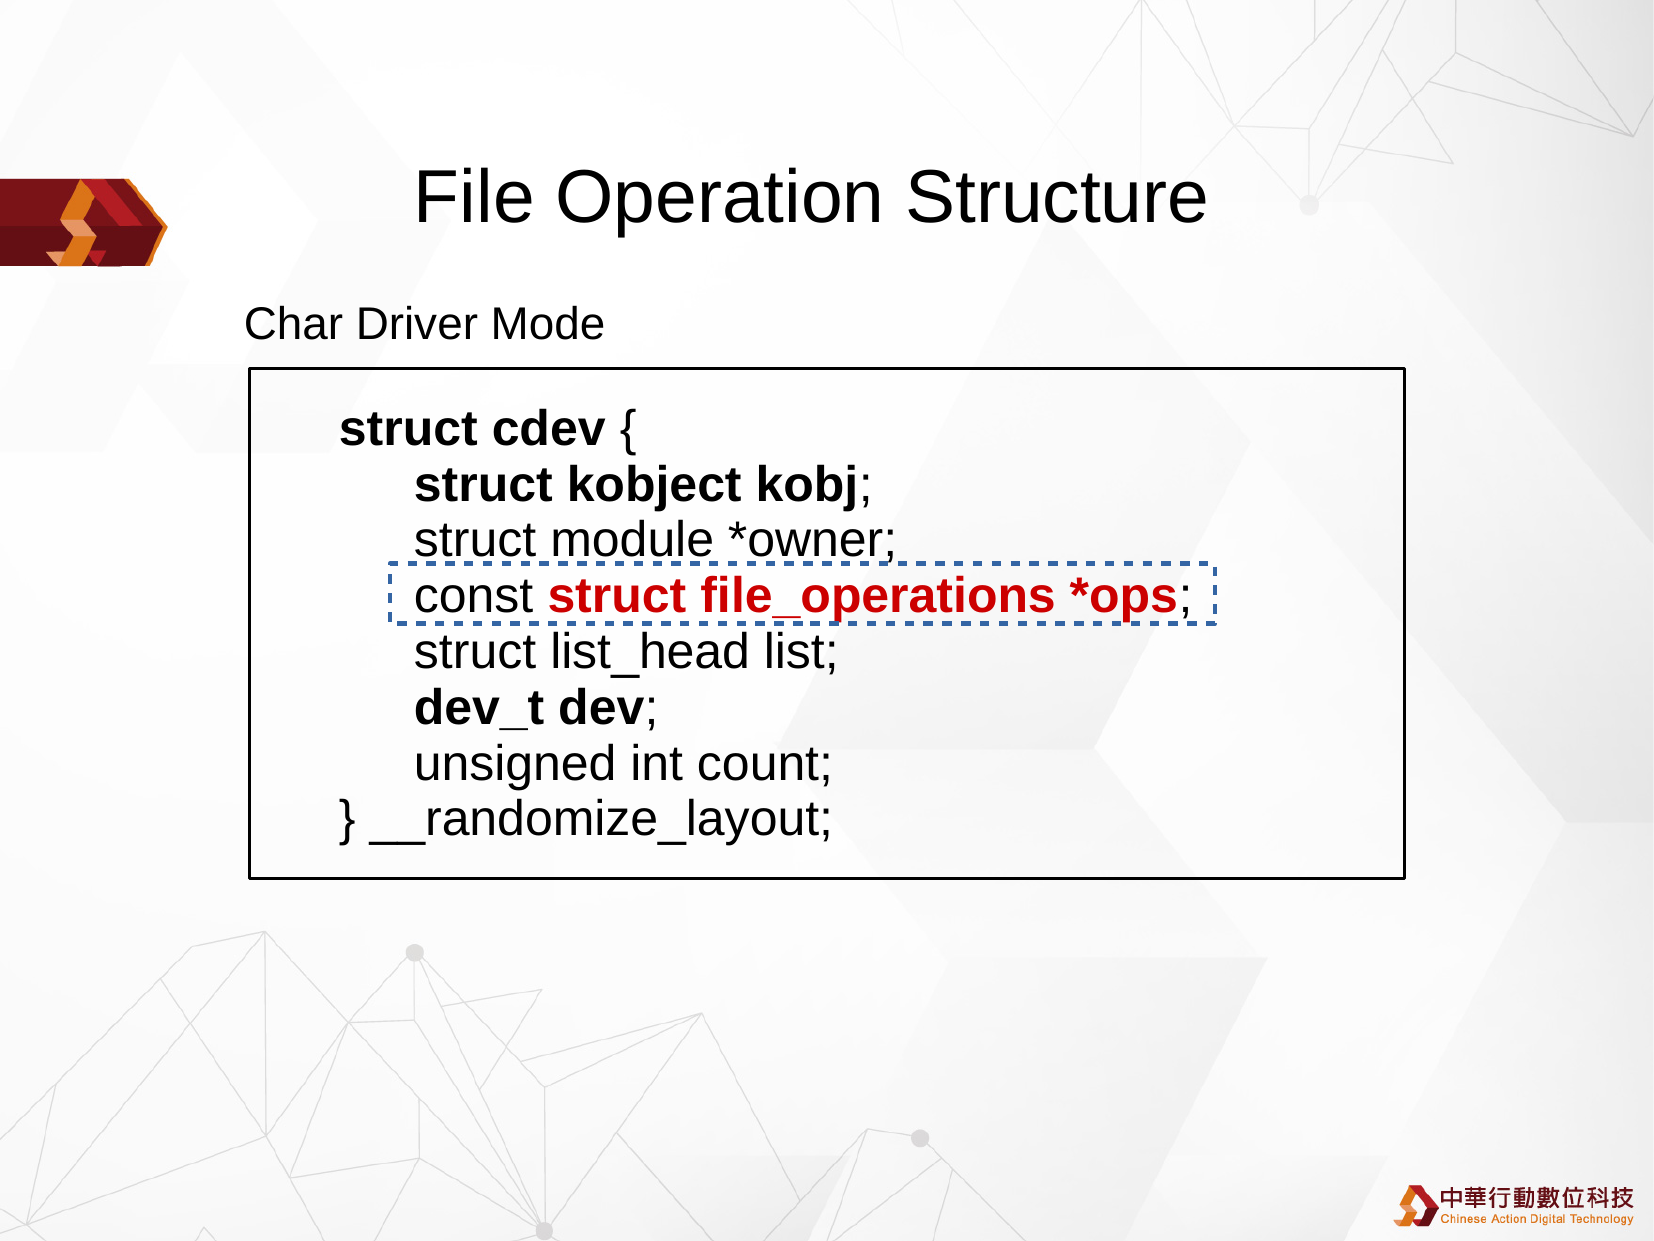

# File Operation Structure
Char Driver Mode
struct cdev {
	struct kobject kobj;
	struct module *owner;
	const struct file_operations *ops;
	struct list_head list;
	dev_t dev;
	unsigned int count;
} __randomize_layout;